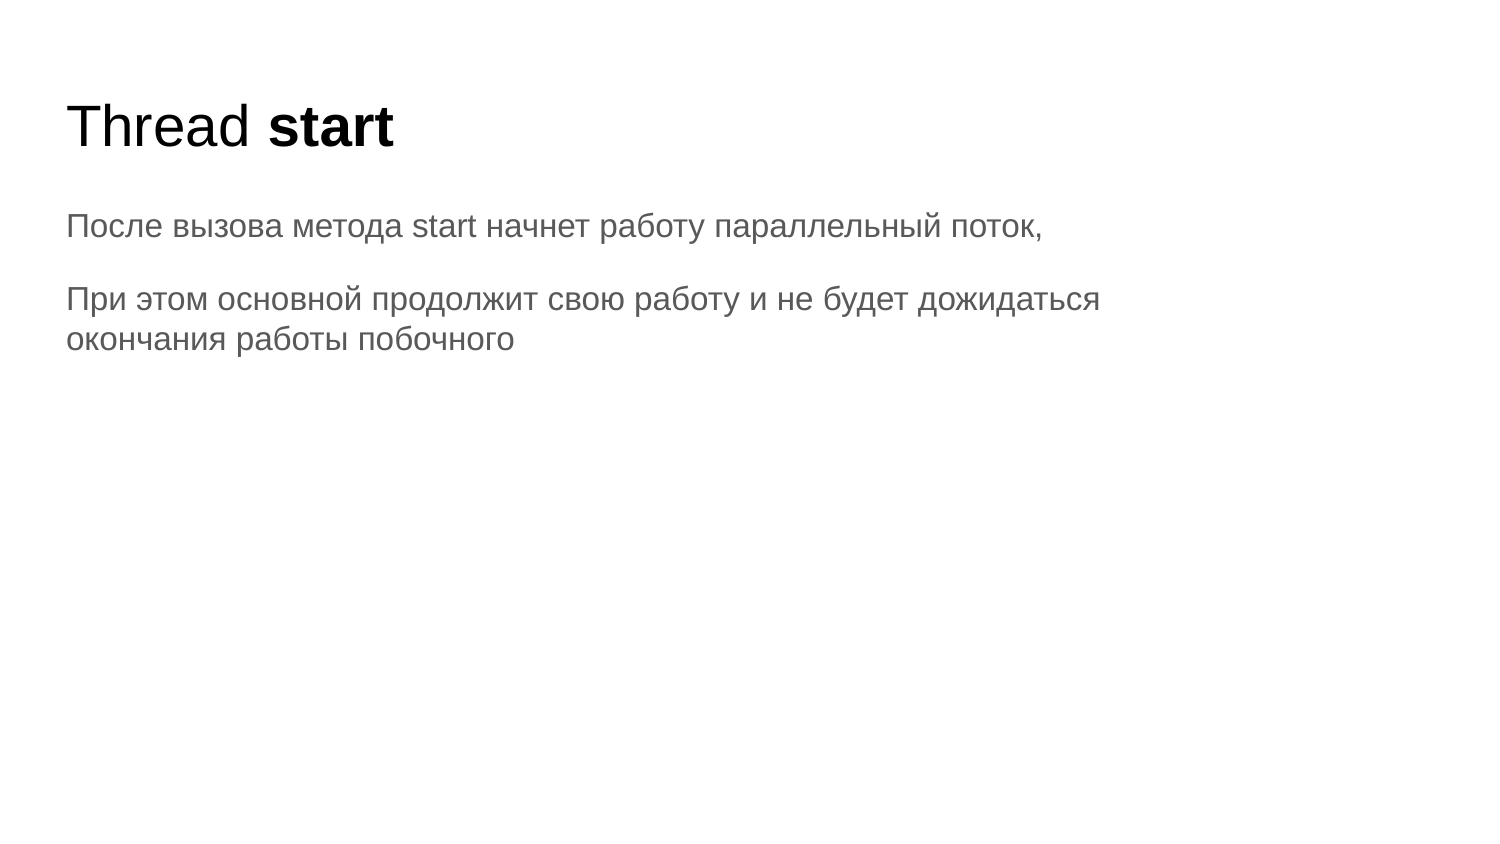

# Thread start
После вызова метода start начнет работу параллельный поток,
При этом основной продолжит свою работу и не будет дожидаться окончания работы побочного